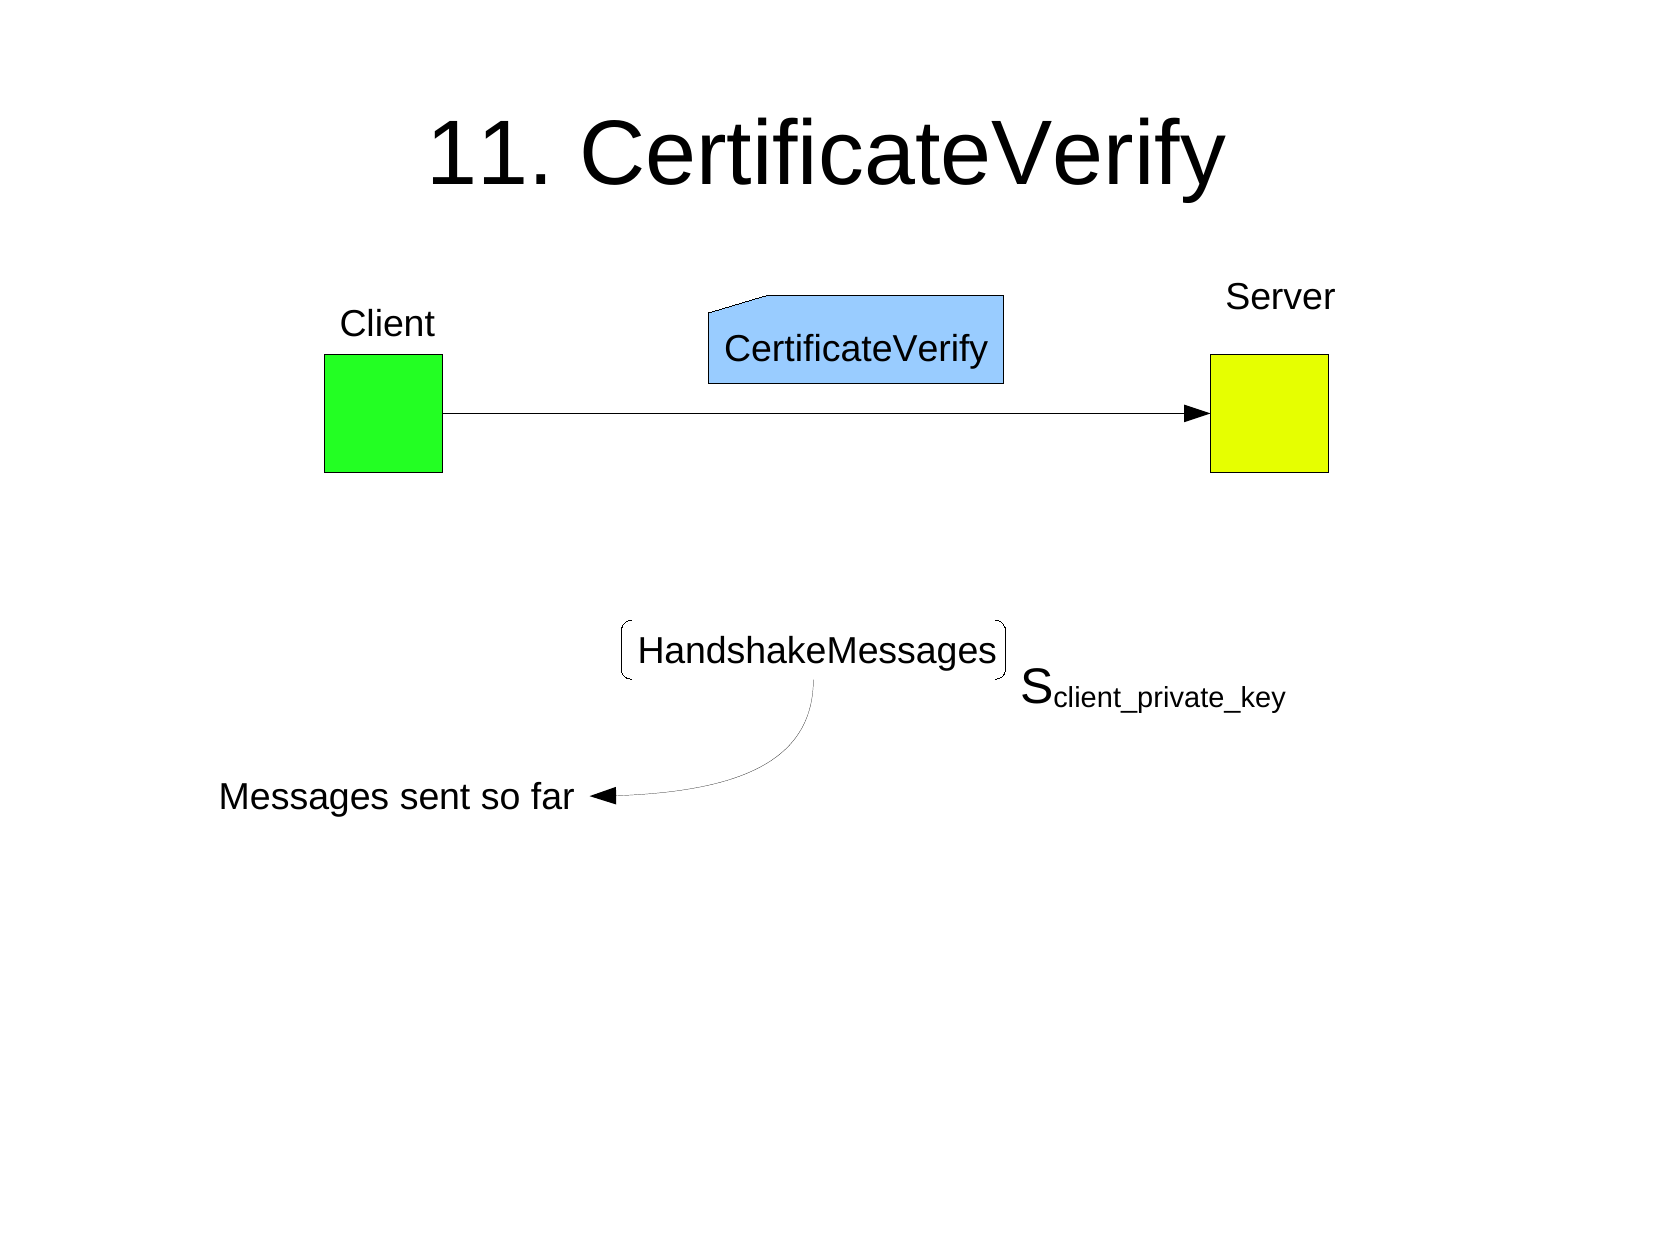

# 11. CertificateVerify
Server
Client
CertificateVerify
HandshakeMessages
Sclient_private_key
Messages sent so far